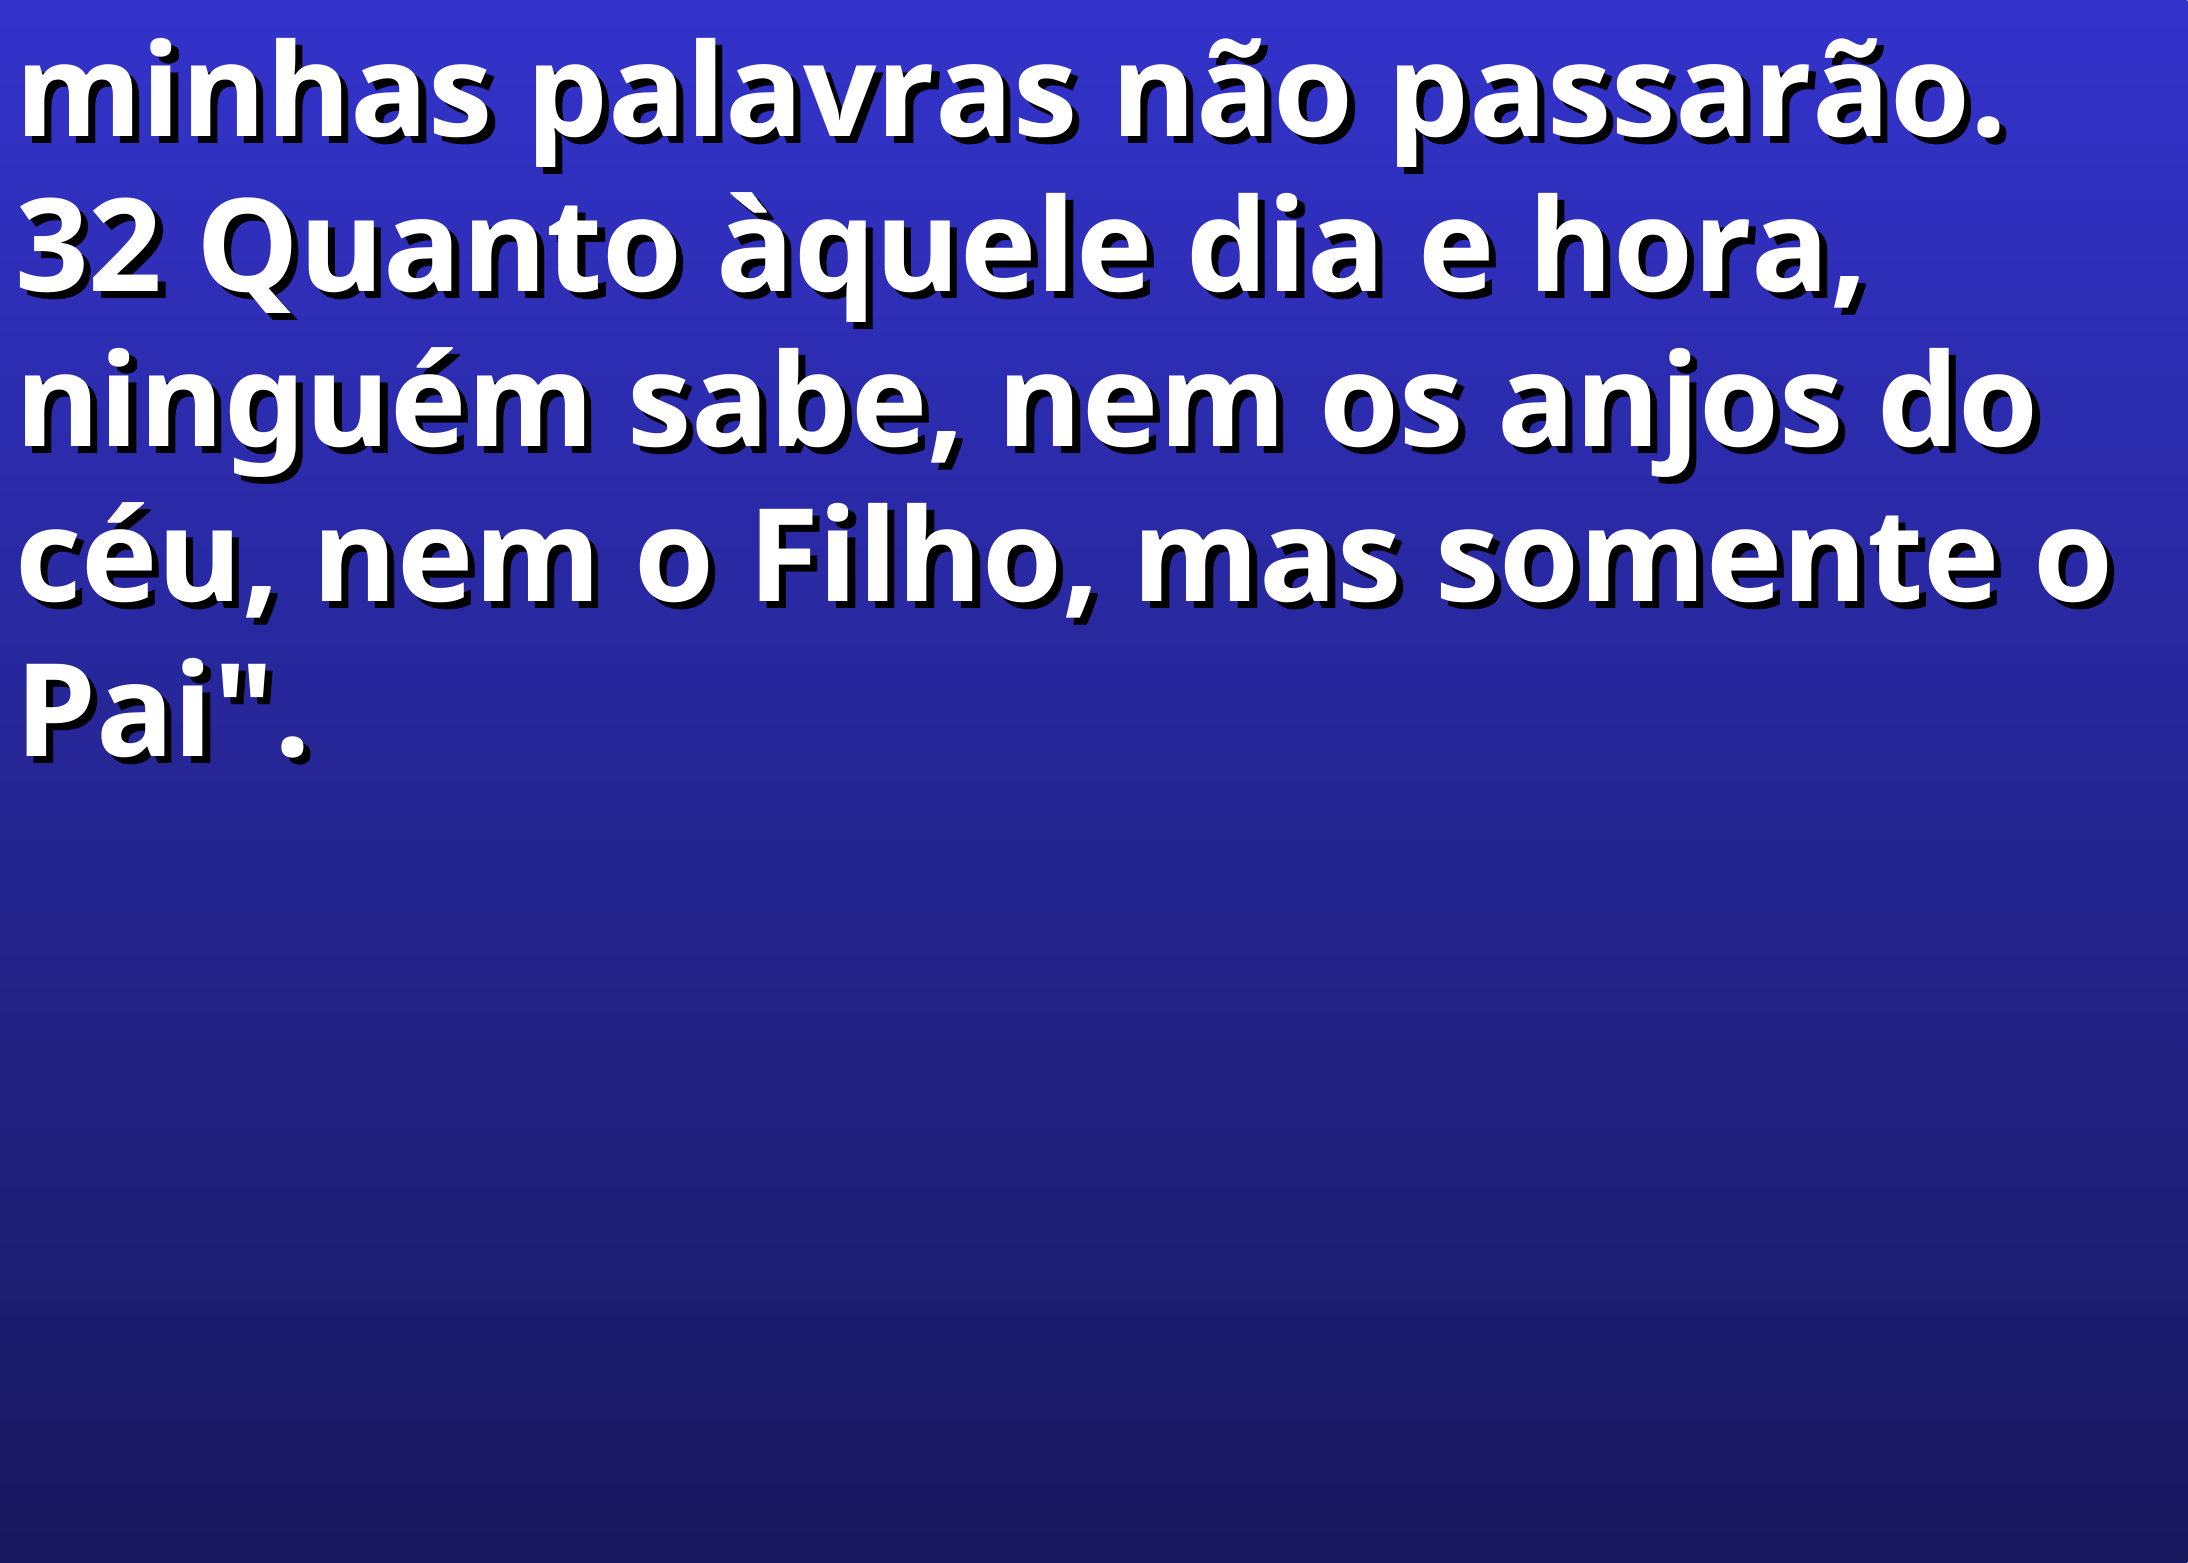

minhas palavras não passarão. 32 Quanto àquele dia e hora, ninguém sabe, nem os anjos do céu, nem o Filho, mas somente o Pai".